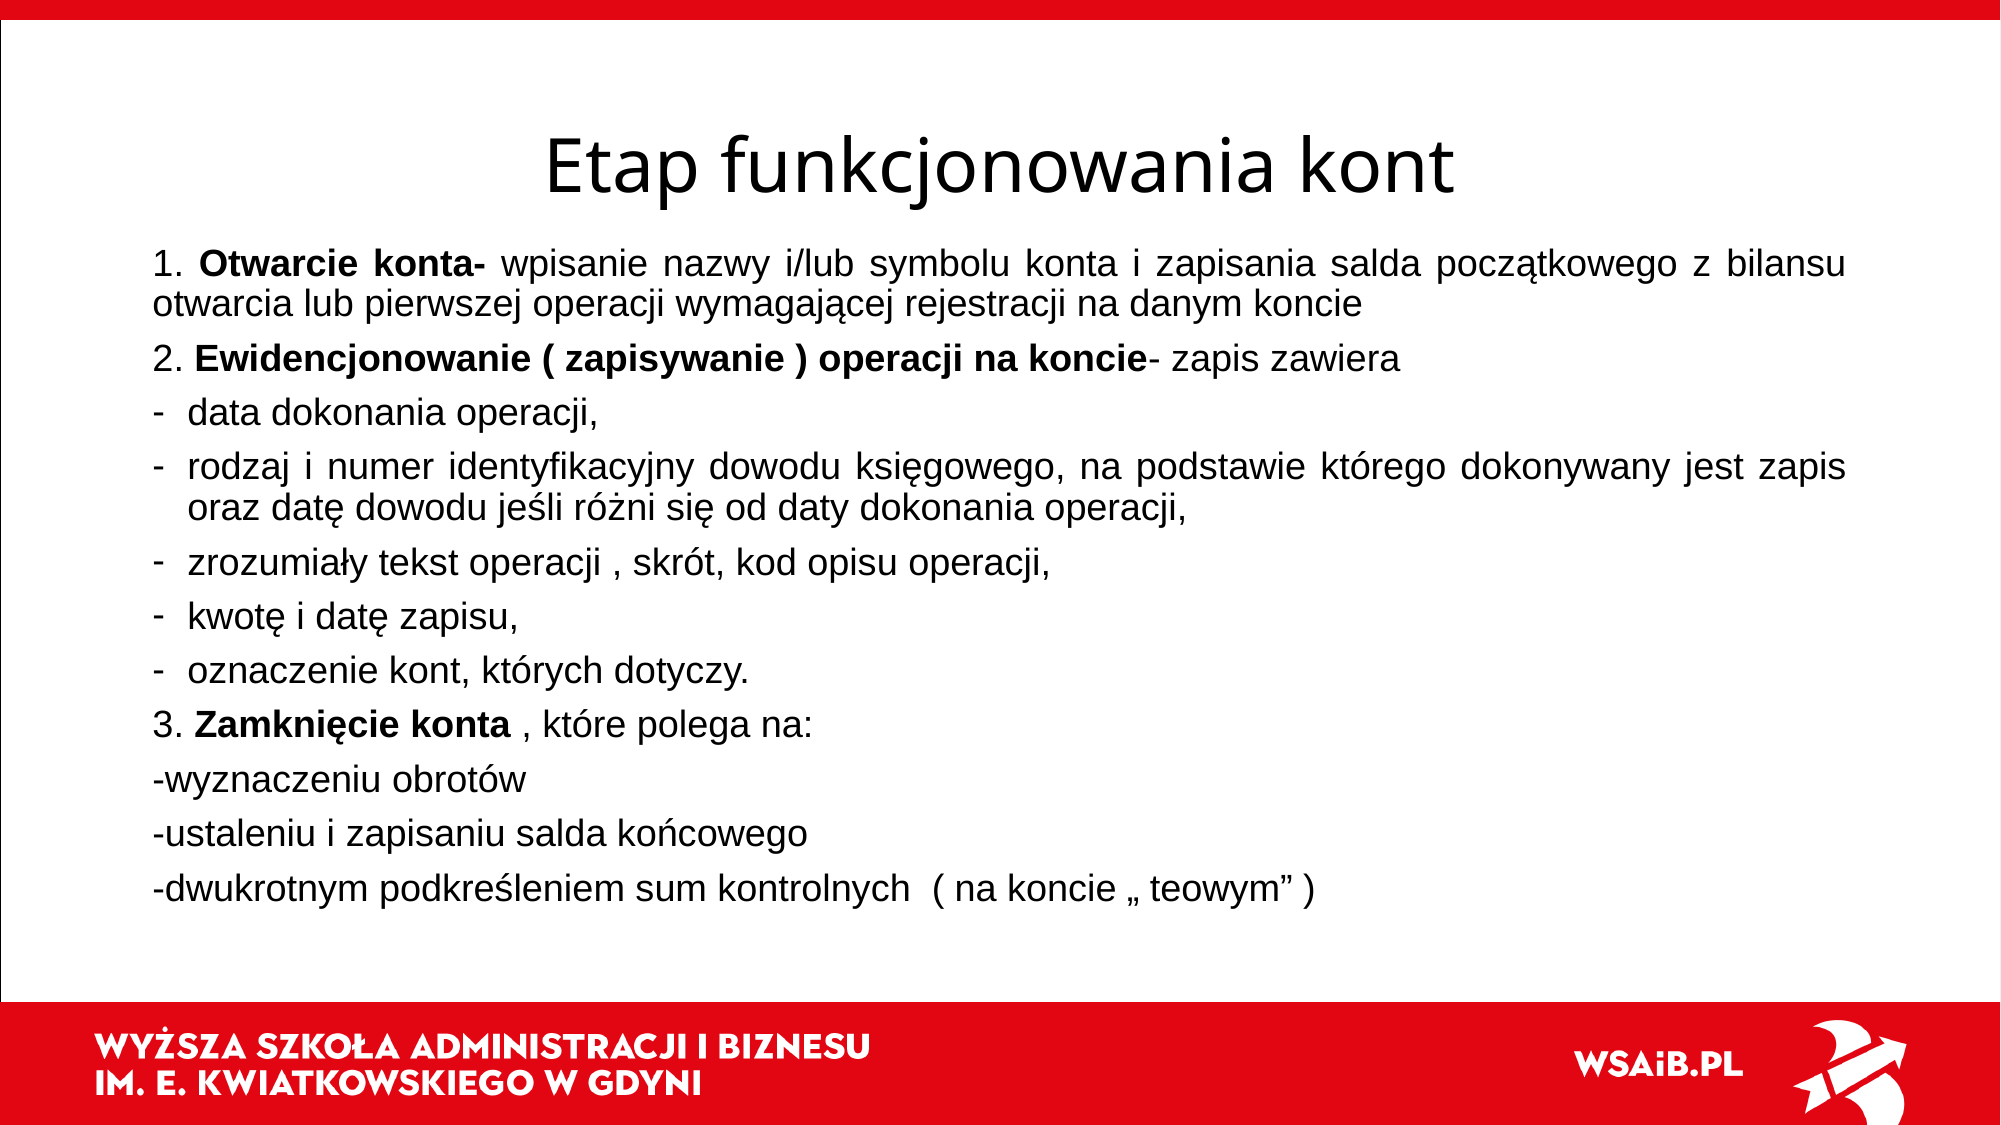

# Etap funkcjonowania kont
1. Otwarcie konta- wpisanie nazwy i/lub symbolu konta i zapisania salda początkowego z bilansu otwarcia lub pierwszej operacji wymagającej rejestracji na danym koncie
2. Ewidencjonowanie ( zapisywanie ) operacji na koncie- zapis zawiera
data dokonania operacji,
rodzaj i numer identyfikacyjny dowodu księgowego, na podstawie którego dokonywany jest zapis oraz datę dowodu jeśli różni się od daty dokonania operacji,
zrozumiały tekst operacji , skrót, kod opisu operacji,
kwotę i datę zapisu,
oznaczenie kont, których dotyczy.
3. Zamknięcie konta , które polega na:
-wyznaczeniu obrotów
-ustaleniu i zapisaniu salda końcowego
-dwukrotnym podkreśleniem sum kontrolnych ( na koncie „ teowym” )